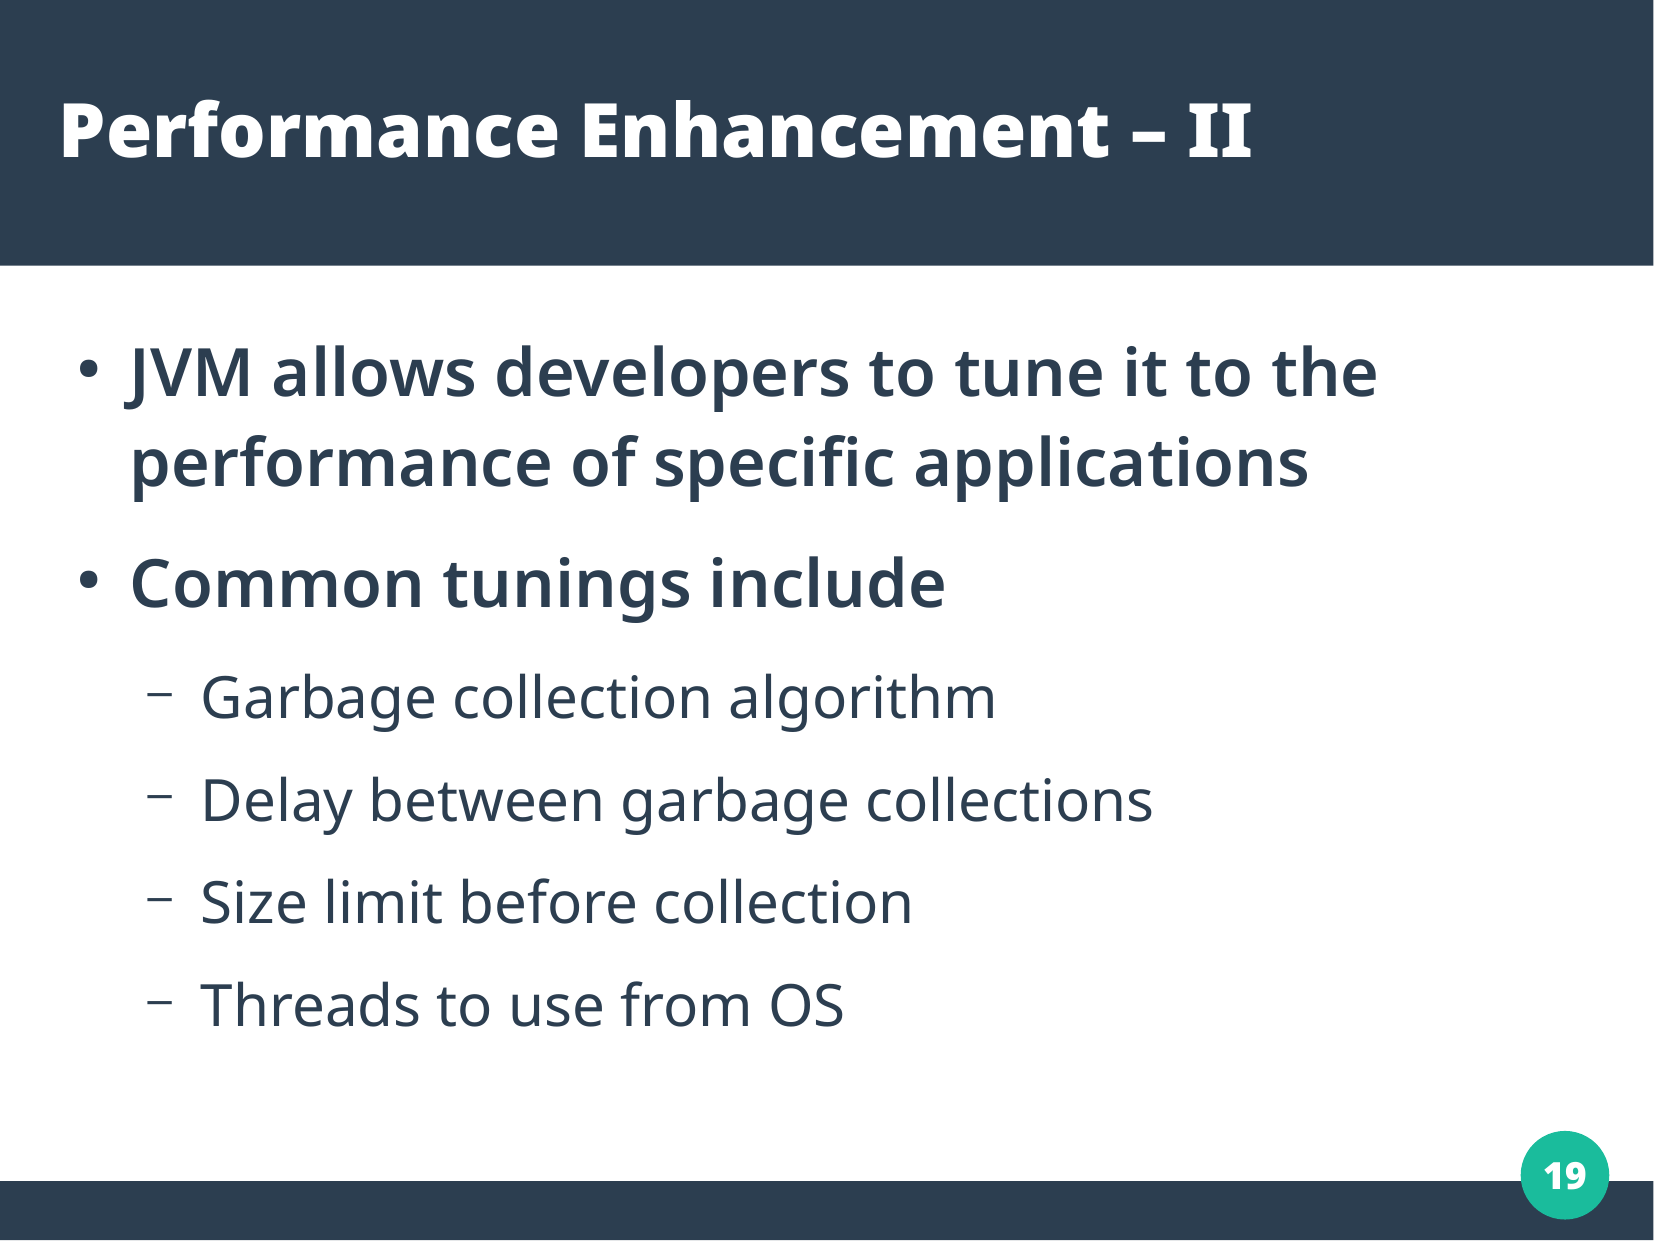

# Performance Enhancement – II
JVM allows developers to tune it to the performance of specific applications
Common tunings include
Garbage collection algorithm
Delay between garbage collections
Size limit before collection
Threads to use from OS
19